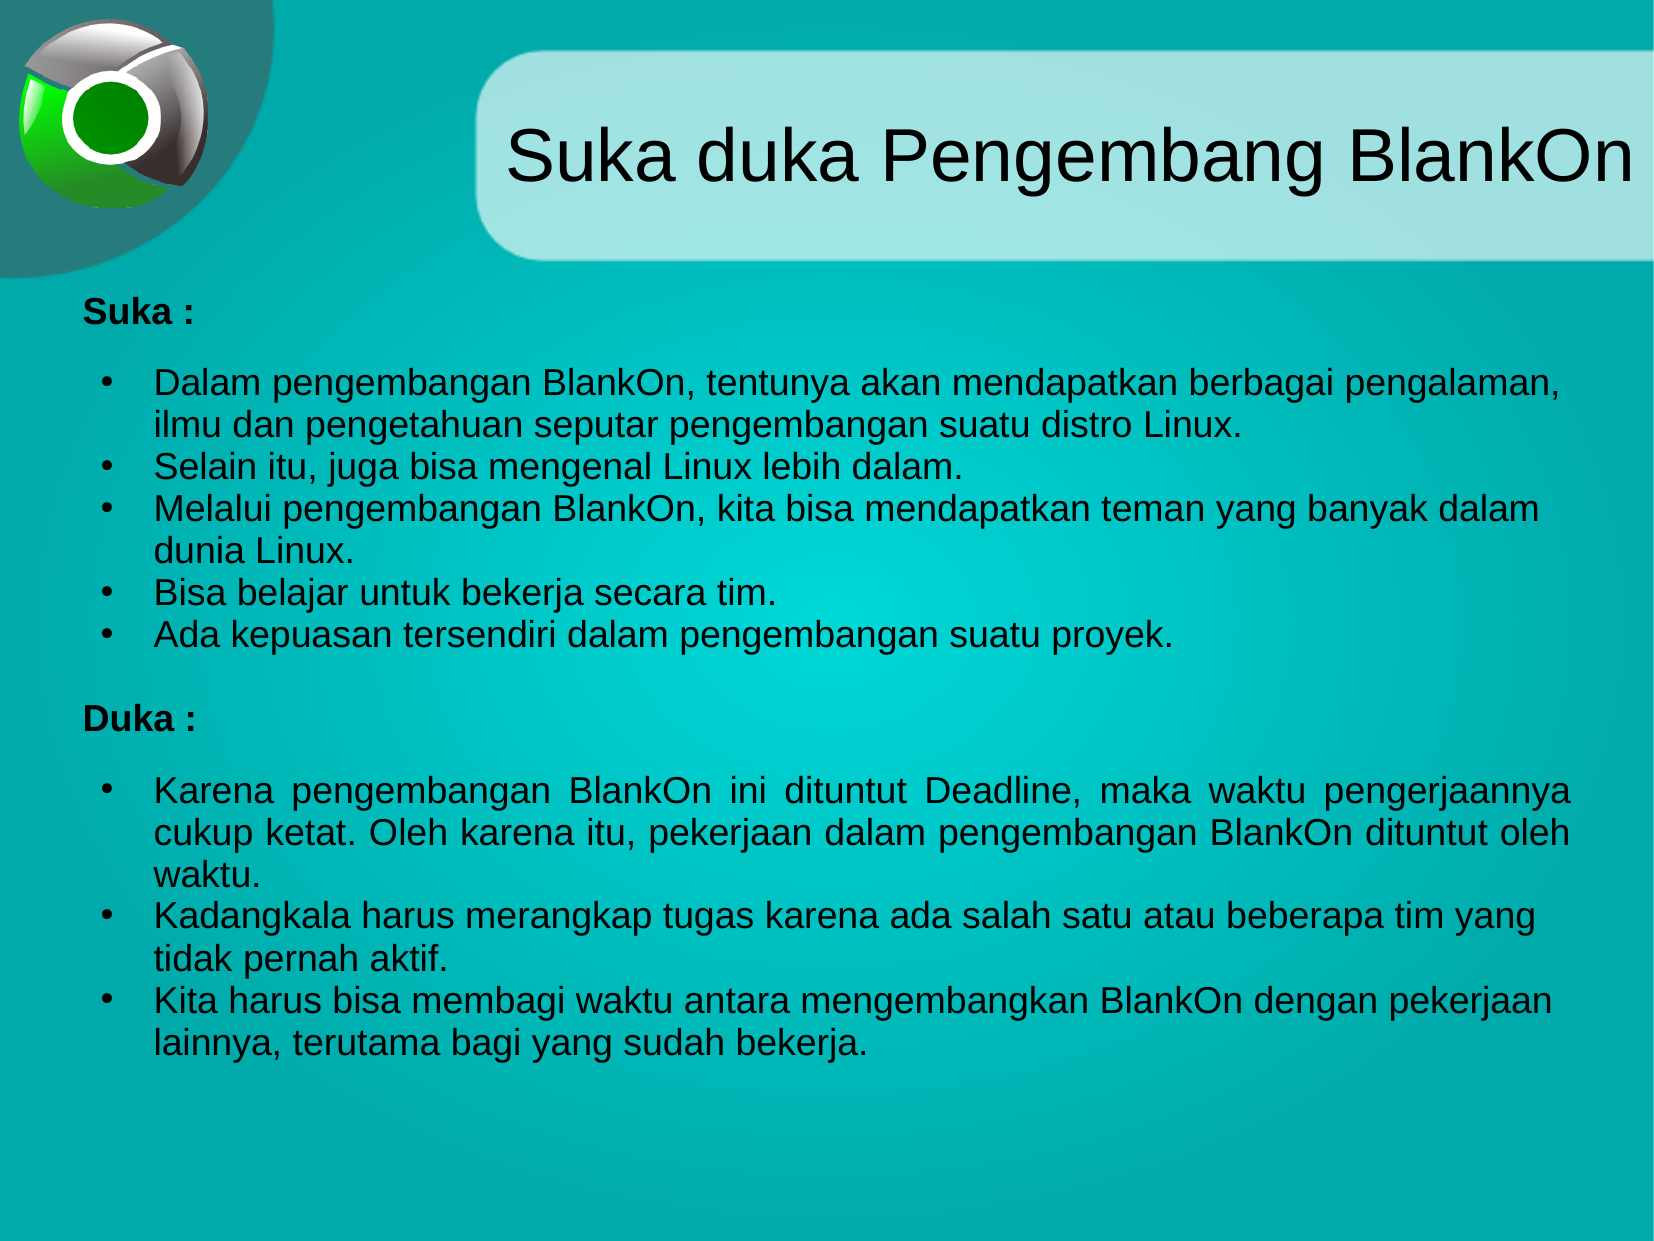

Suka duka Pengembang BlankOn
# Suka :
Dalam pengembangan BlankOn, tentunya akan mendapatkan berbagai pengalaman, ilmu dan pengetahuan seputar pengembangan suatu distro Linux.
Selain itu, juga bisa mengenal Linux lebih dalam.
Melalui pengembangan BlankOn, kita bisa mendapatkan teman yang banyak dalam dunia Linux.
Bisa belajar untuk bekerja secara tim.
Ada kepuasan tersendiri dalam pengembangan suatu proyek.
Duka :
Karena pengembangan BlankOn ini dituntut Deadline, maka waktu pengerjaannya cukup ketat. Oleh karena itu, pekerjaan dalam pengembangan BlankOn dituntut oleh waktu.
Kadangkala harus merangkap tugas karena ada salah satu atau beberapa tim yang tidak pernah aktif.
Kita harus bisa membagi waktu antara mengembangkan BlankOn dengan pekerjaan lainnya, terutama bagi yang sudah bekerja.